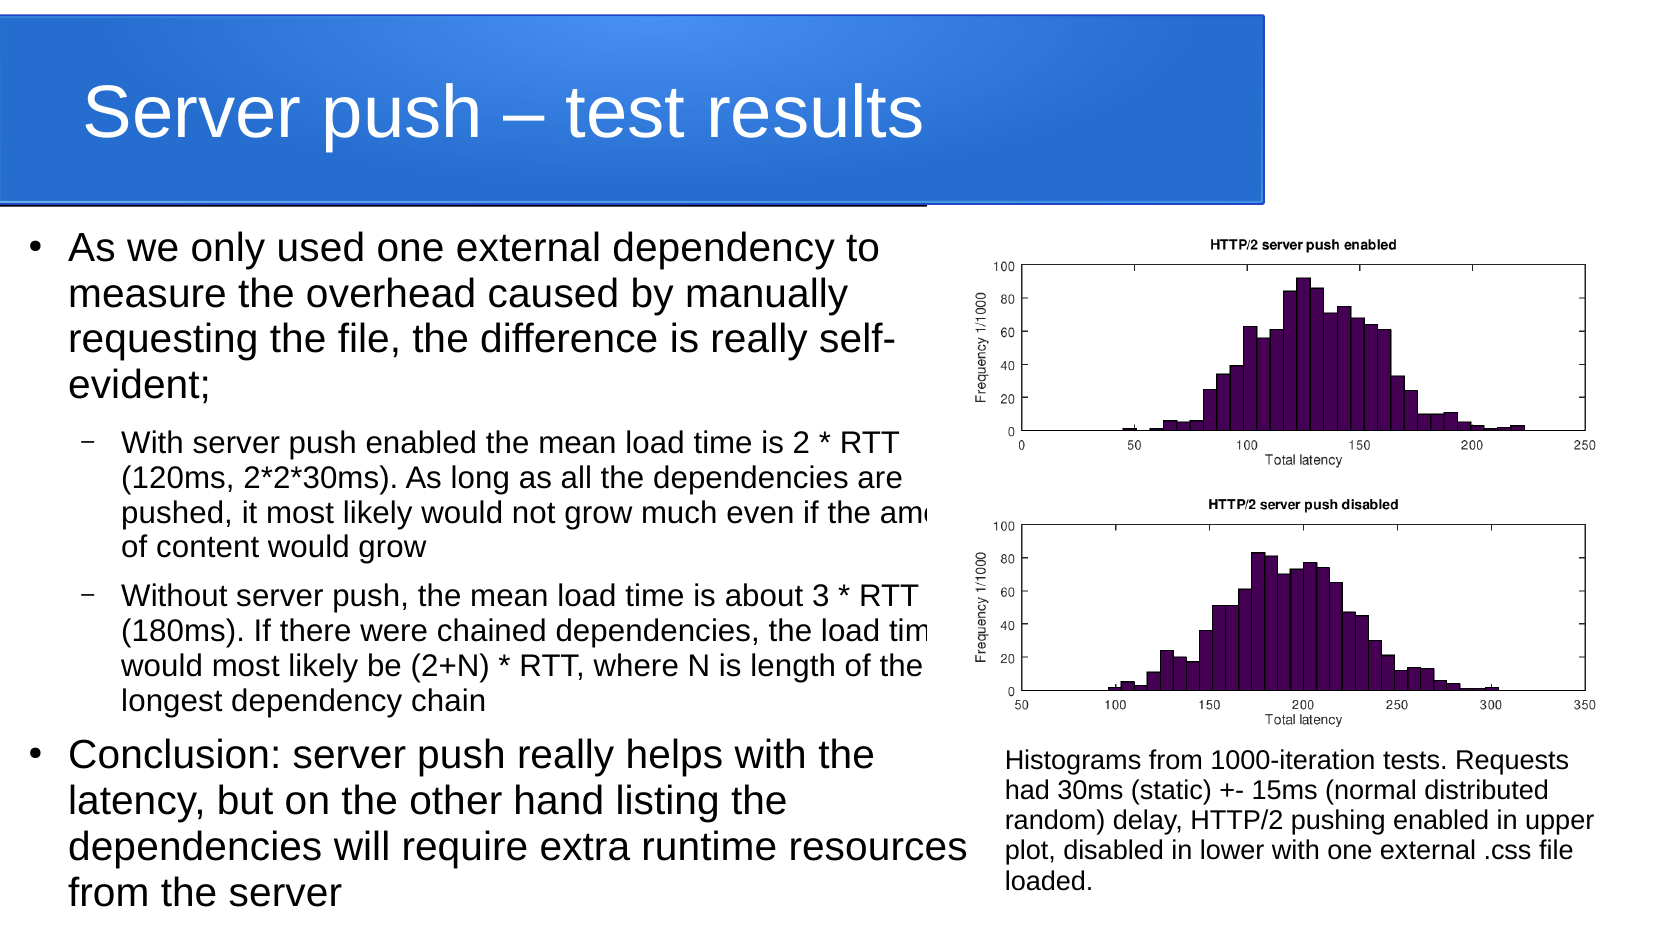

# Server push – test results
As we only used one external dependency to measure the overhead caused by manually requesting the file, the difference is really self-evident;
With server push enabled the mean load time is 2 * RTT (120ms, 2*2*30ms). As long as all the dependencies are pushed, it most likely would not grow much even if the amount of content would grow
Without server push, the mean load time is about 3 * RTT (180ms). If there were chained dependencies, the load time would most likely be (2+N) * RTT, where N is length of the longest dependency chain
Conclusion: server push really helps with the latency, but on the other hand listing the dependencies will require extra runtime resources from the server
Histograms from 1000-iteration tests. Requests had 30ms (static) +- 15ms (normal distributed random) delay, HTTP/2 pushing enabled in upper plot, disabled in lower with one external .css file loaded.